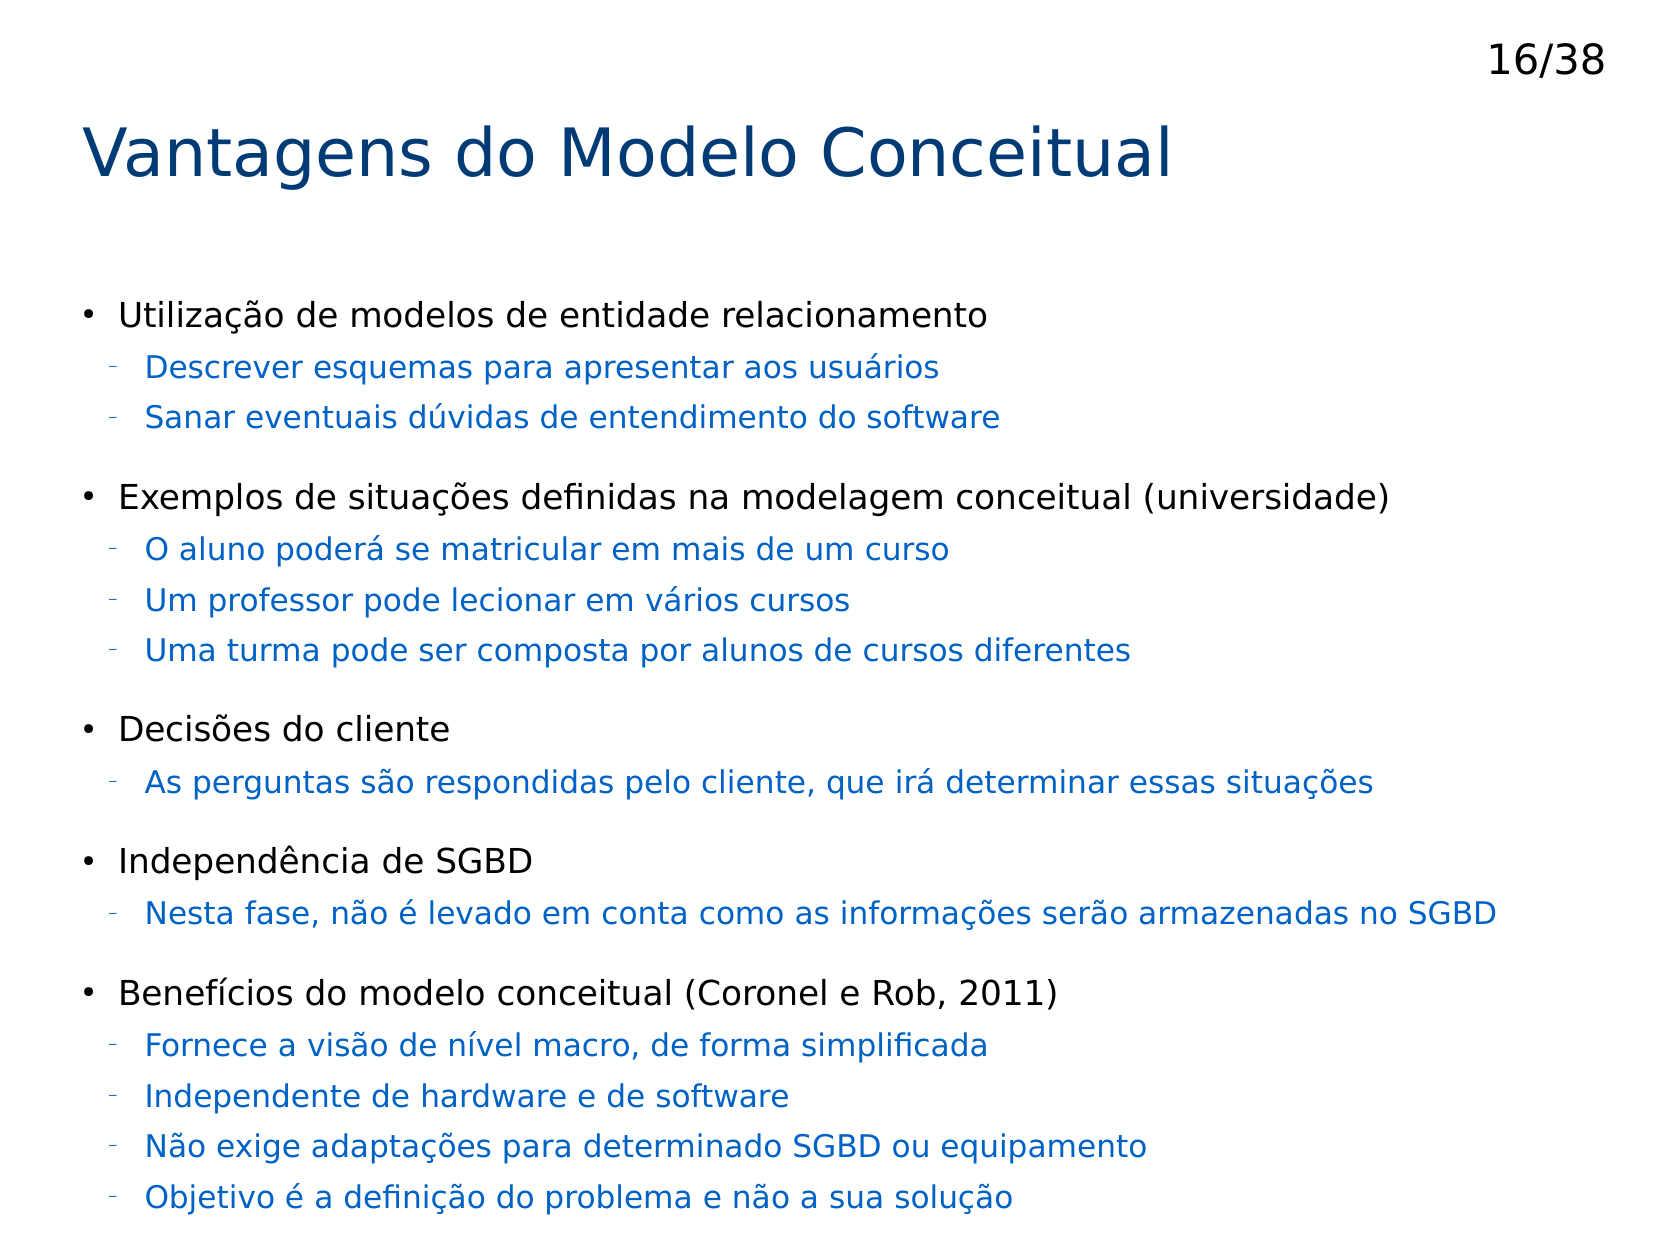

16
# Vantagens do Modelo Conceitual
Utilização de modelos de entidade relacionamento
Descrever esquemas para apresentar aos usuários
Sanar eventuais dúvidas de entendimento do software
Exemplos de situações definidas na modelagem conceitual (universidade)
O aluno poderá se matricular em mais de um curso
Um professor pode lecionar em vários cursos
Uma turma pode ser composta por alunos de cursos diferentes
Decisões do cliente
As perguntas são respondidas pelo cliente, que irá determinar essas situações
Independência de SGBD
Nesta fase, não é levado em conta como as informações serão armazenadas no SGBD
Benefícios do modelo conceitual (Coronel e Rob, 2011)
Fornece a visão de nível macro, de forma simplificada
Independente de hardware e de software
Não exige adaptações para determinado SGBD ou equipamento
Objetivo é a definição do problema e não a sua solução